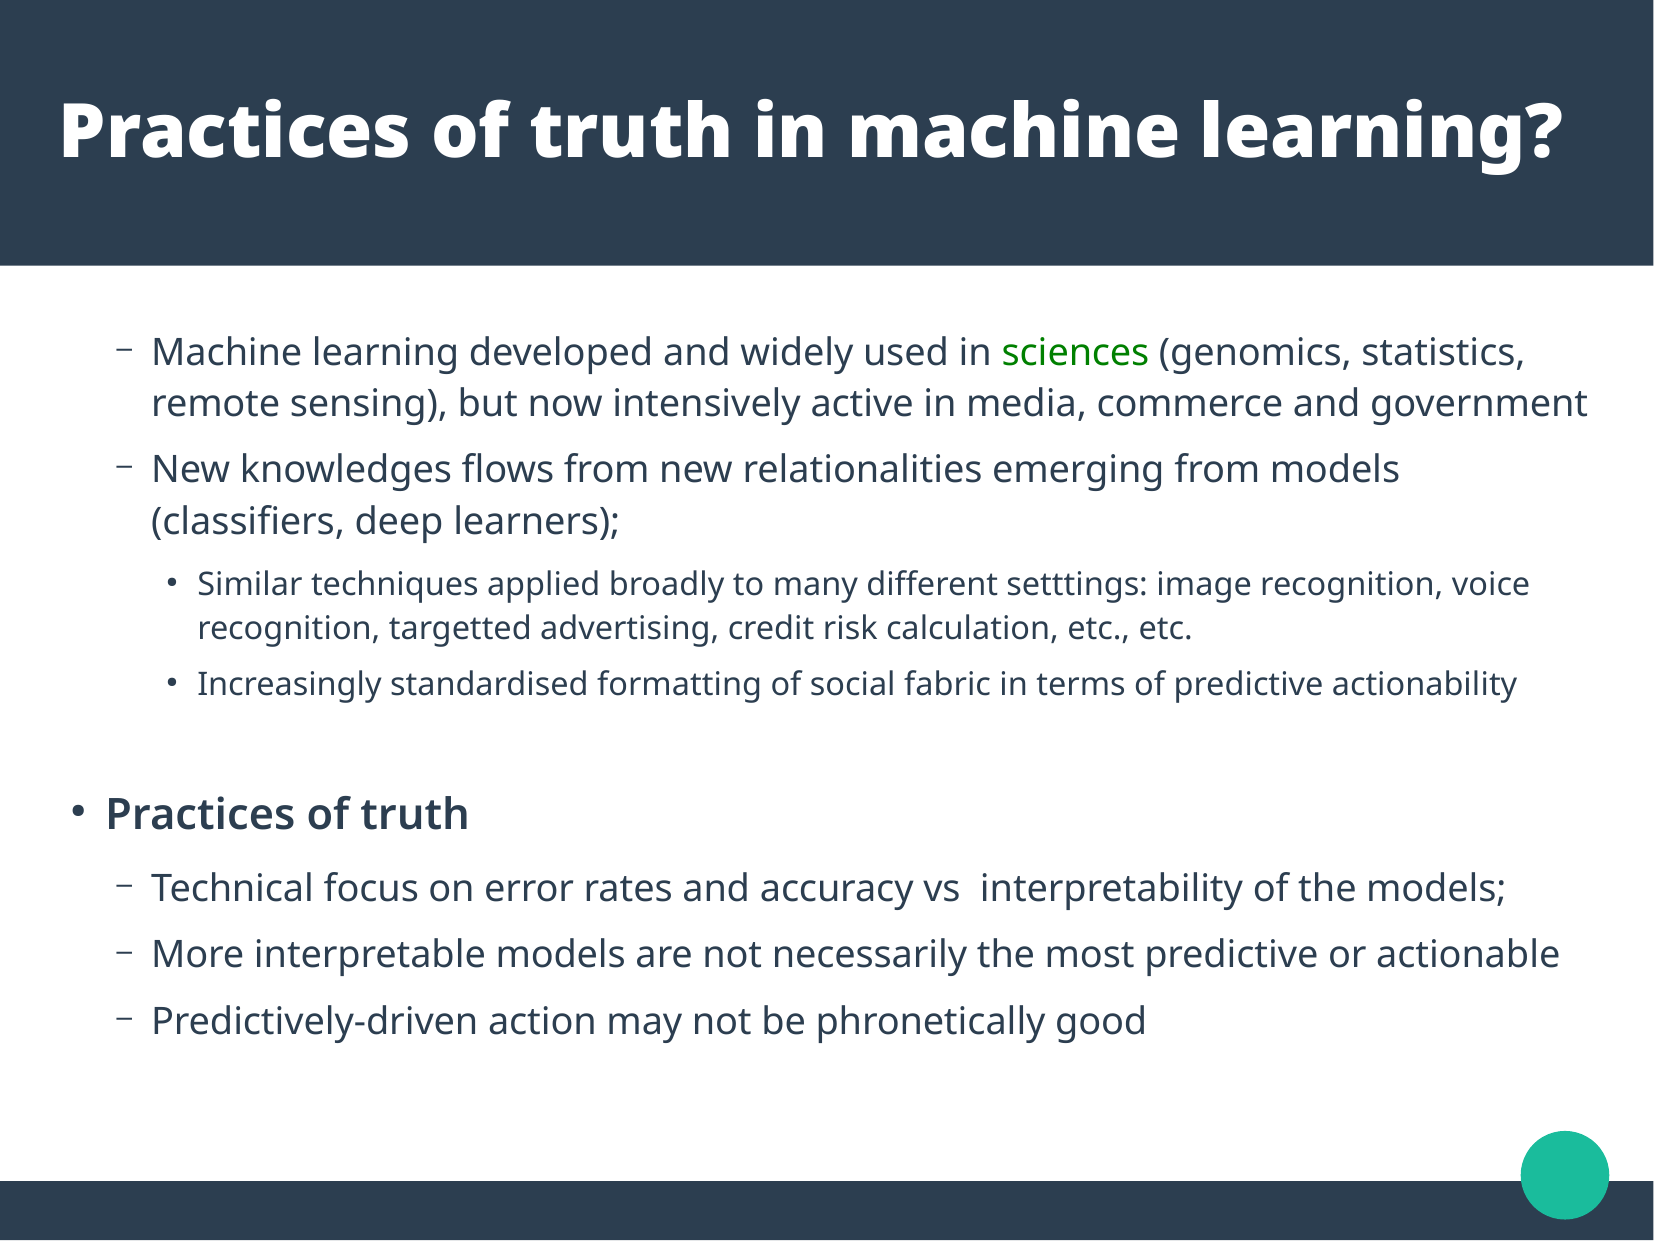

# Practices of truth in machine learning?
Machine learning developed and widely used in sciences (genomics, statistics, remote sensing), but now intensively active in media, commerce and government
New knowledges flows from new relationalities emerging from models (classifiers, deep learners);
Similar techniques applied broadly to many different setttings: image recognition, voice recognition, targetted advertising, credit risk calculation, etc., etc.
Increasingly standardised formatting of social fabric in terms of predictive actionability
Practices of truth
Technical focus on error rates and accuracy vs interpretability of the models;
More interpretable models are not necessarily the most predictive or actionable
Predictively-driven action may not be phronetically good